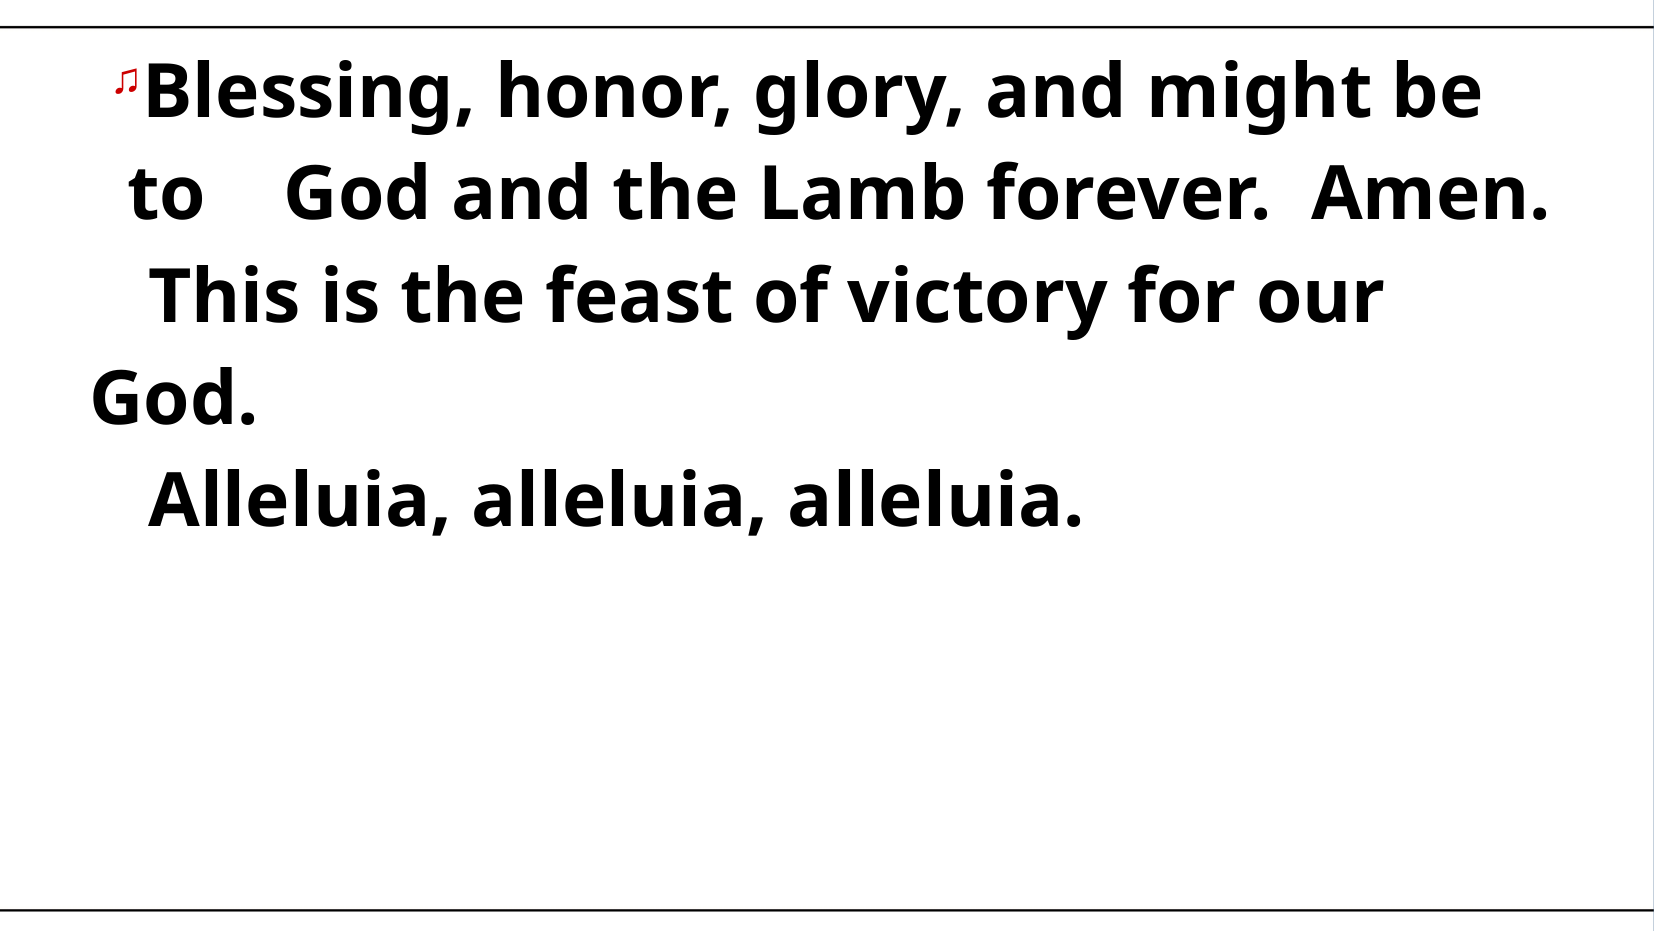

♫Blessing, honor, glory, and might be to God and the Lamb forever. Amen.
 This is the feast of victory for our God.
 Alleluia, alleluia, alleluia.